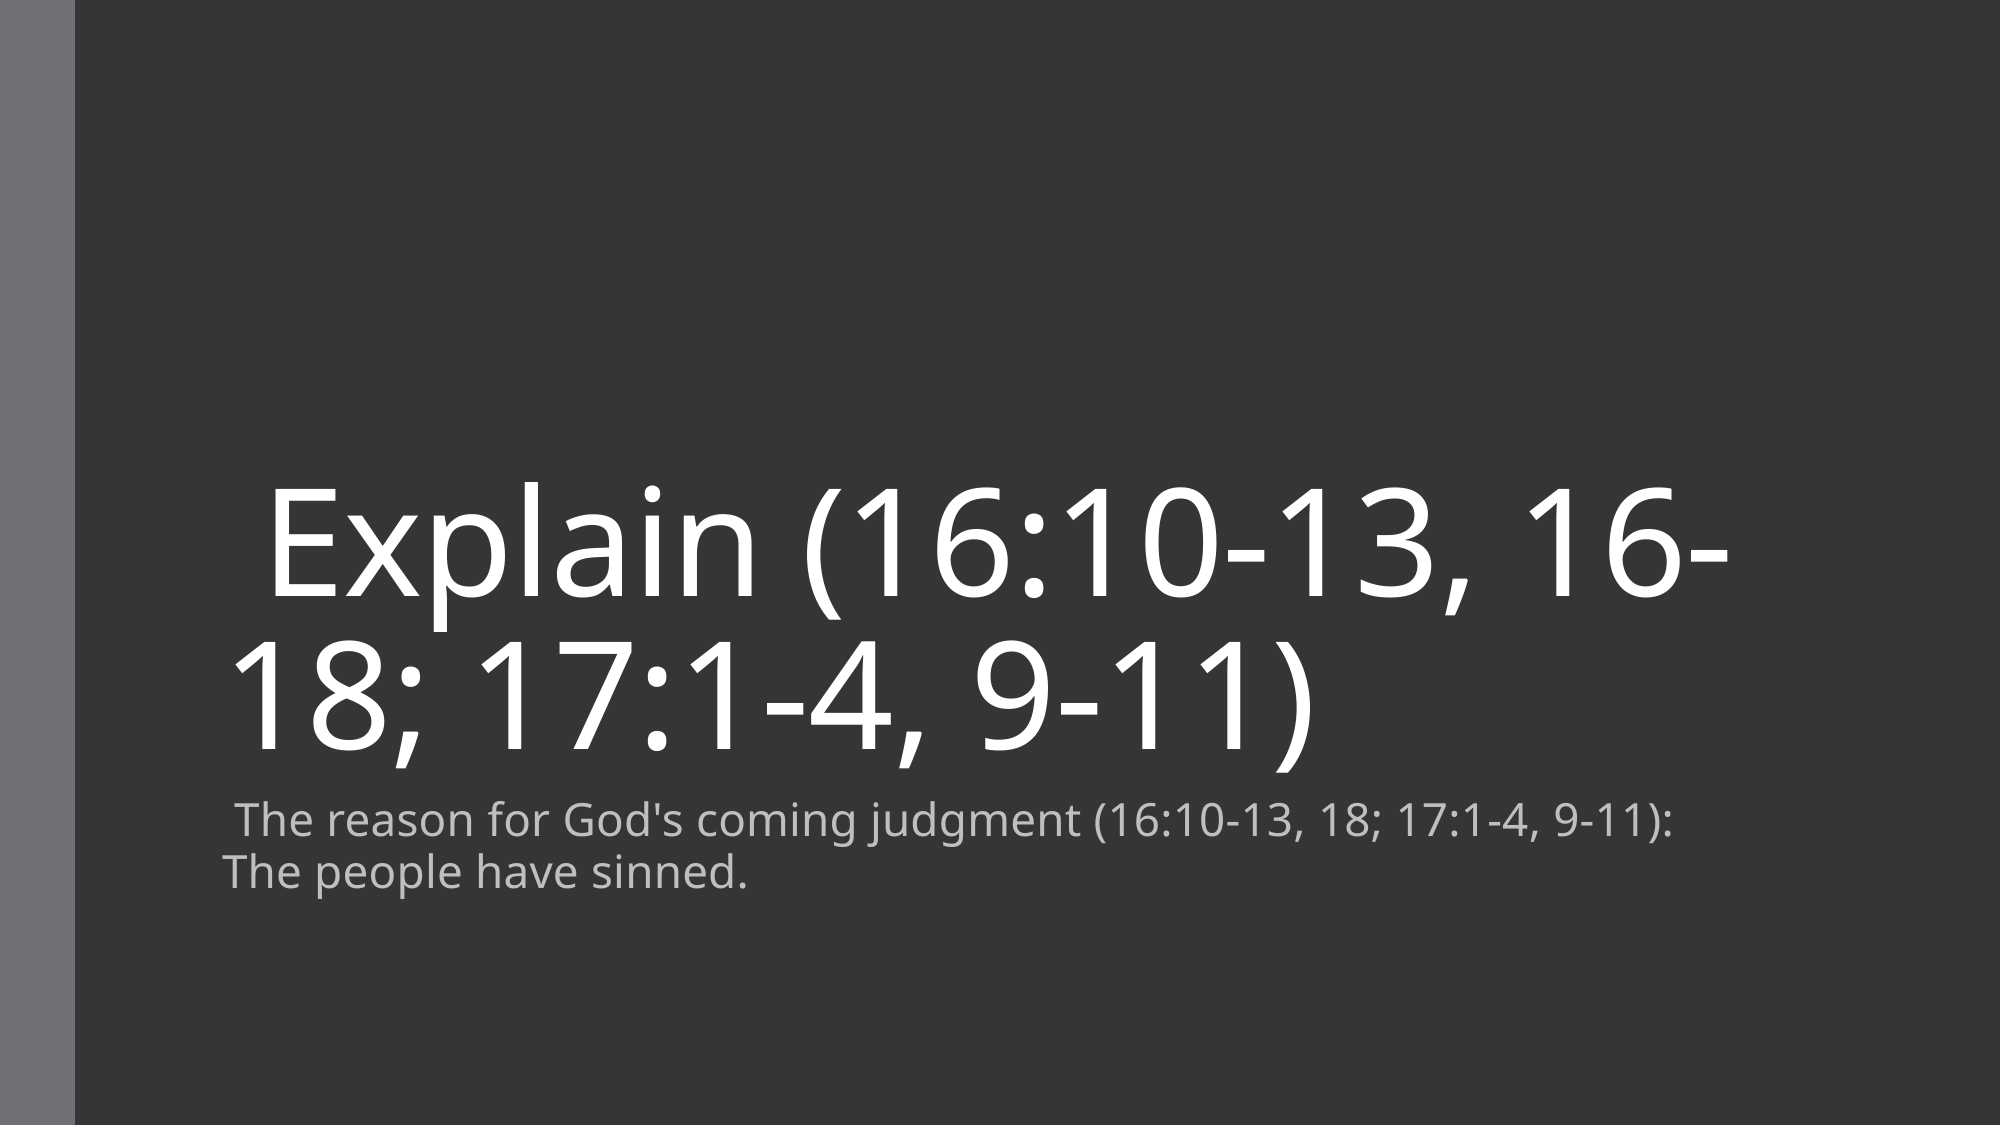

# Explain (16:10-13, 16-18; 17:1-4, 9-11)
 The reason for God's coming judgment (16:10-13, 18; 17:1-4, 9-11): The people have sinned.